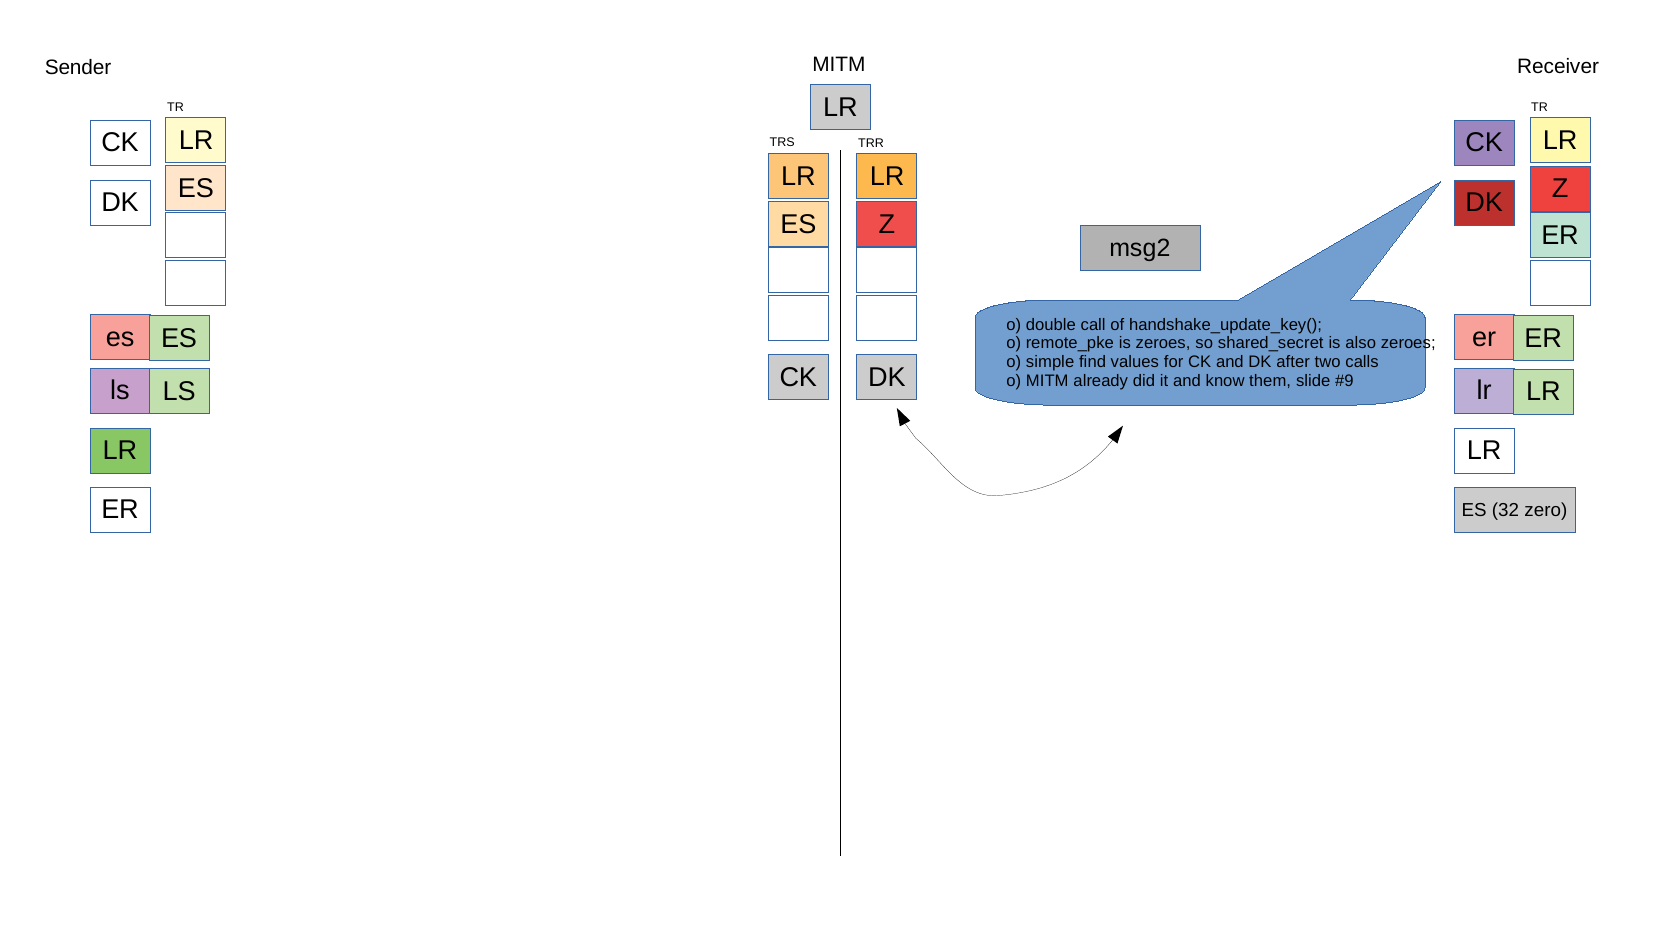

MITM
Receiver
Sender
LR
TR
TR
LR
LR
CK
CK
CK
CK
TRS
TRR
LR
LR
ES
Z
DK
DK
DK
DK
ES
Z
ER
msg2
o) double call of handshake_update_key();
o) remote_pke is zeroes, so shared_secret is also zeroes;
o) simple find values for CK and DK after two calls
o) MITM already did it and know them, slide #9
CK
es
CK
er
ES
ER
CK
DK
CK
ls
CK
lr
LS
LR
LR
LR
ER
ES (32 zero)